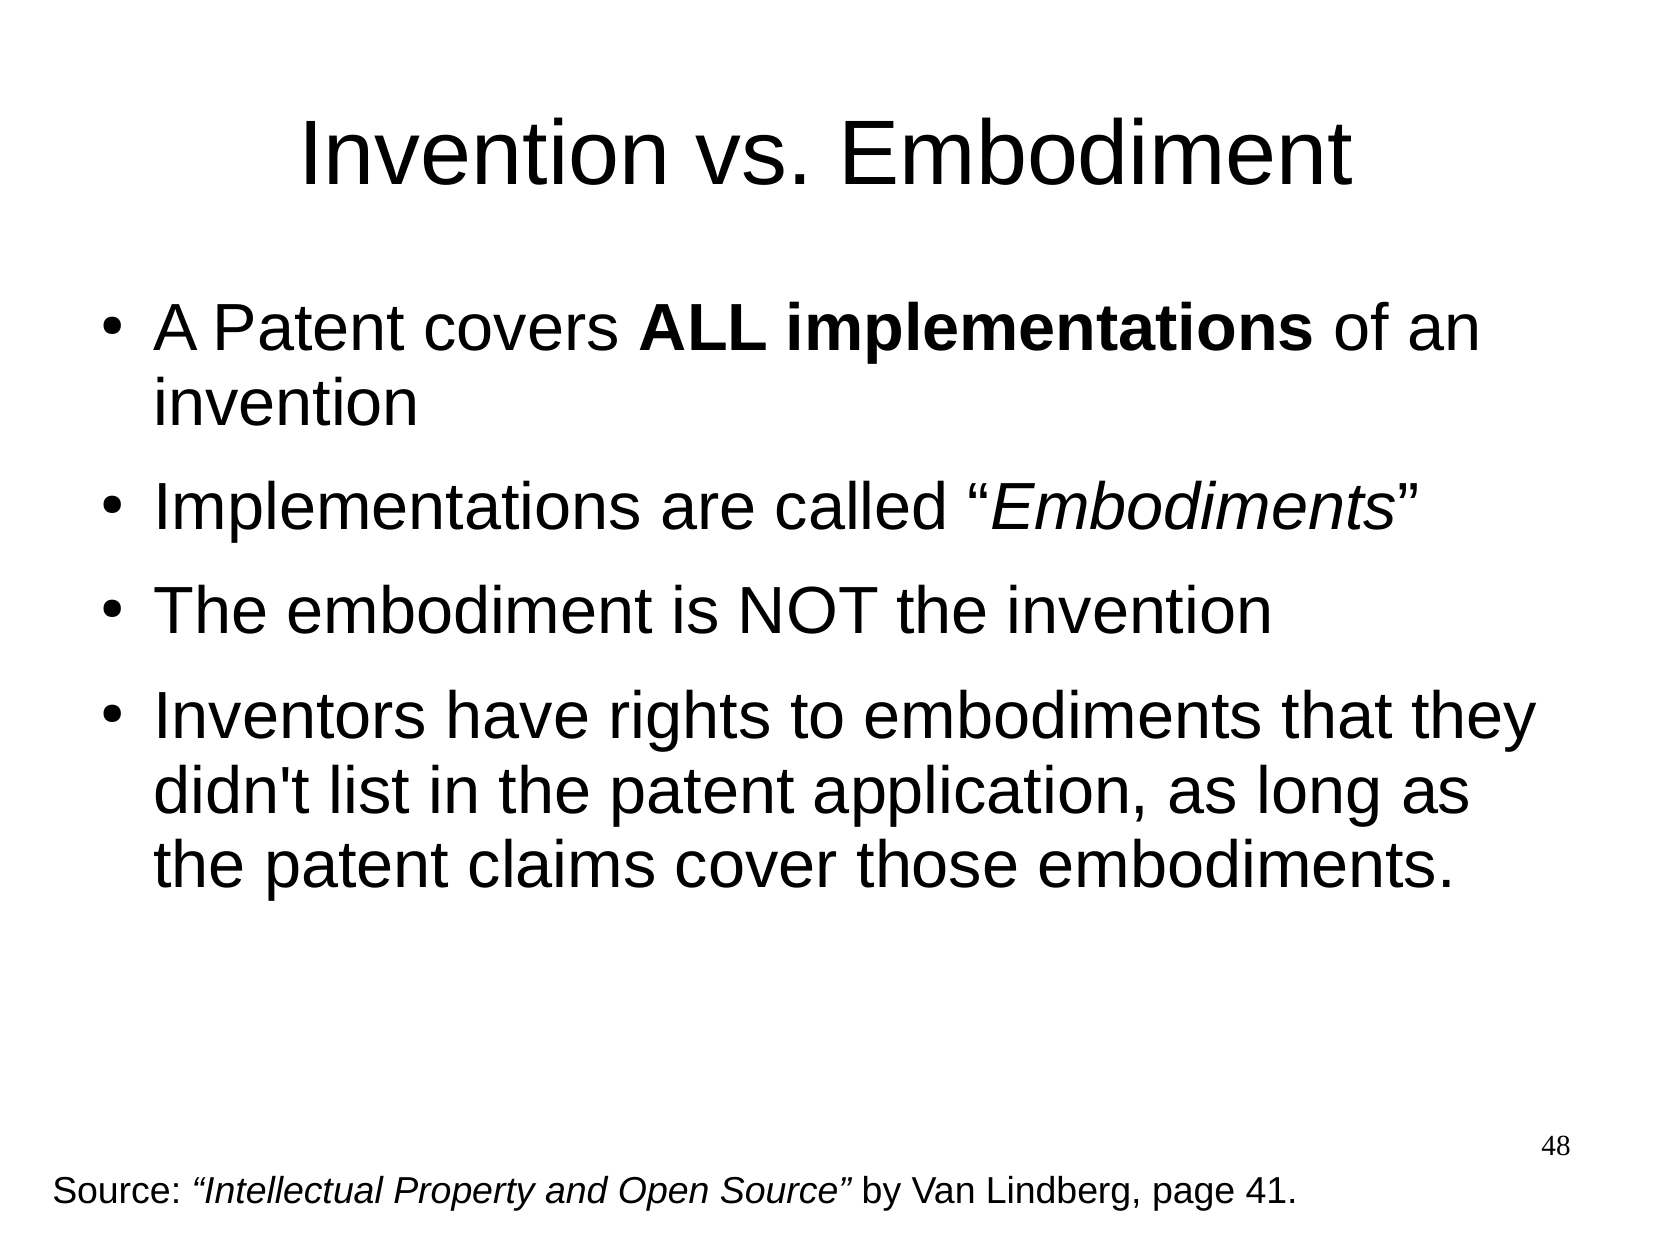

# Invention vs. Embodiment
A Patent covers ALL implementations of an invention
Implementations are called “Embodiments”
The embodiment is NOT the invention
Inventors have rights to embodiments that they didn't list in the patent application, as long as the patent claims cover those embodiments.
48
Source: “Intellectual Property and Open Source” by Van Lindberg, page 41.